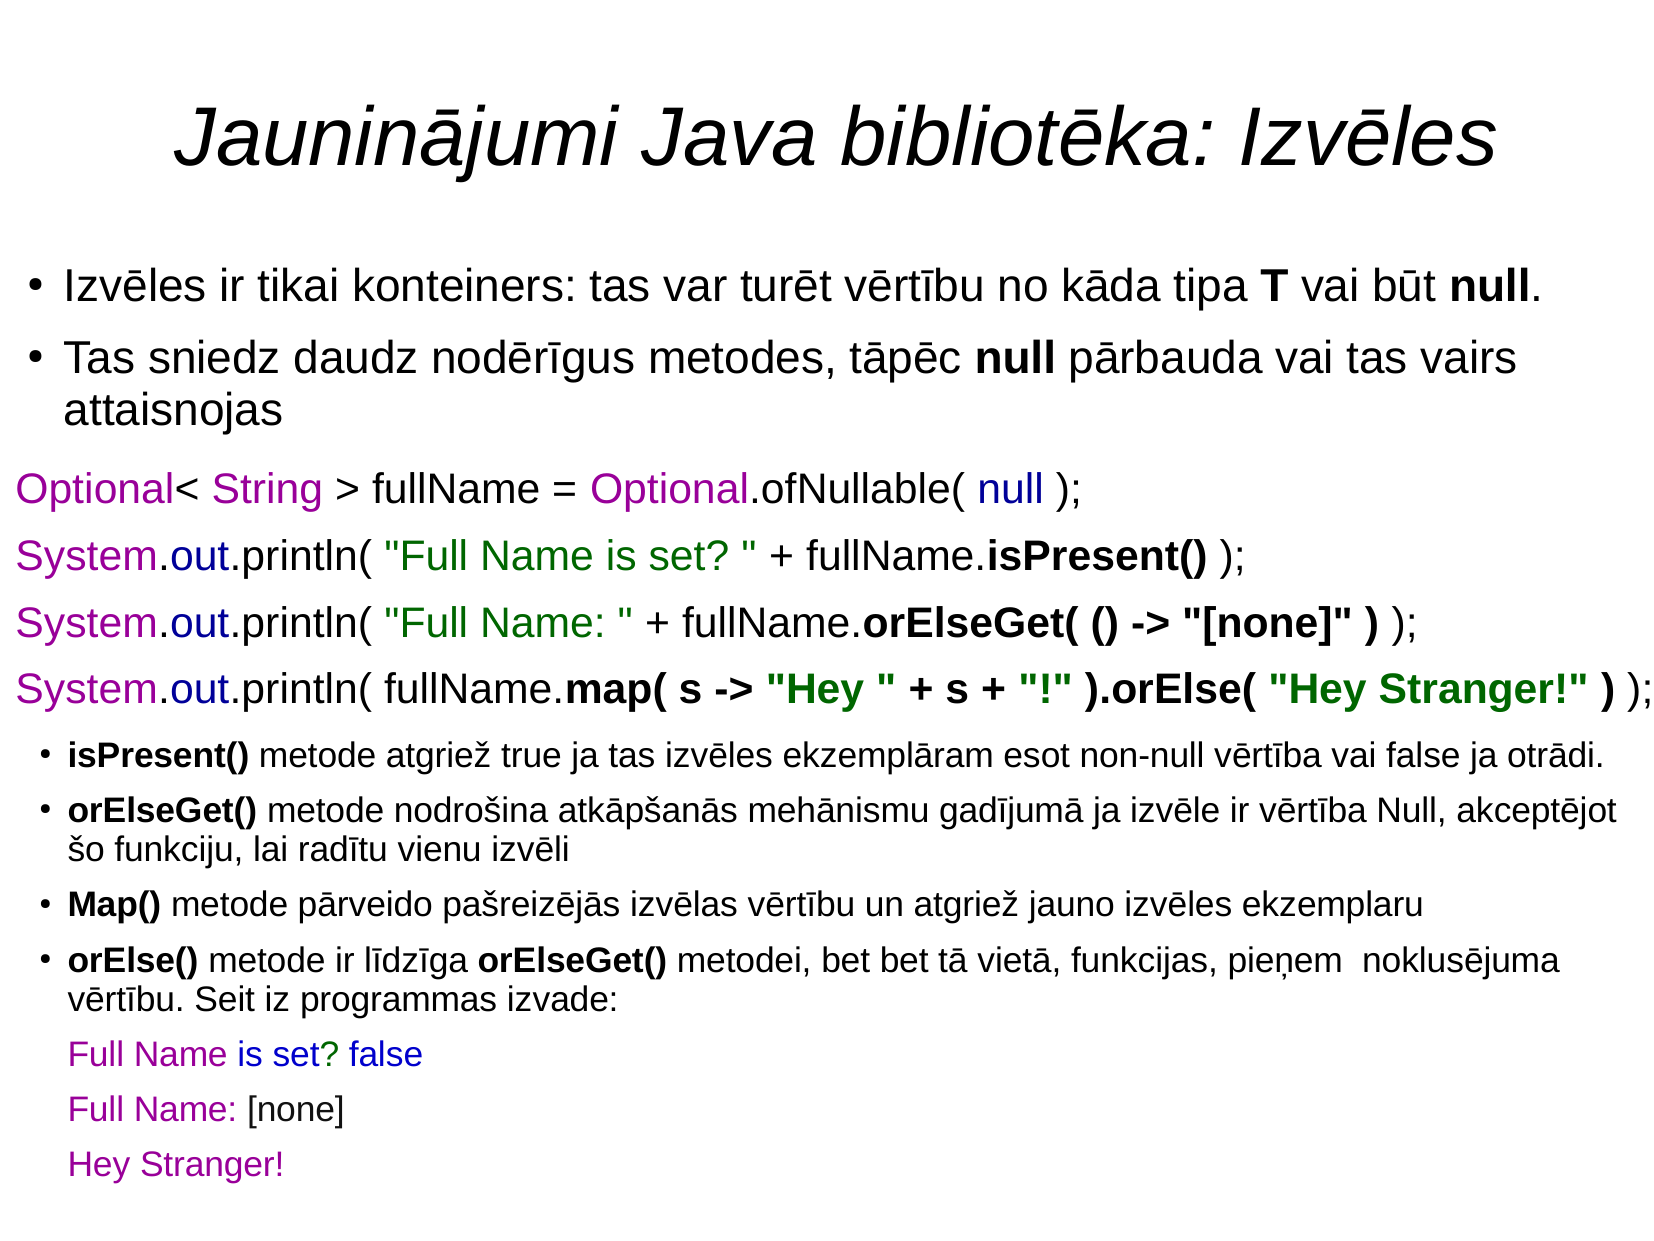

# Jauninājumi Java bibliotēka: Izvēles
Izvēles ir tikai konteiners: tas var turēt vērtību no kāda tipa T vai būt null.
Tas sniedz daudz nodērīgus metodes, tāpēc null pārbauda vai tas vairs attaisnojas
Optional< String > fullName = Optional.ofNullable( null );
System.out.println( "Full Name is set? " + fullName.isPresent() );
System.out.println( "Full Name: " + fullName.orElseGet( () -> "[none]" ) );
System.out.println( fullName.map( s -> "Hey " + s + "!" ).orElse( "Hey Stranger!" ) );
isPresent() metode atgriež true ja tas izvēles ekzemplāram esot non-null vērtība vai false ja otrādi.
orElseGet() metode nodrošina atkāpšanās mehānismu gadījumā ja izvēle ir vērtība Null, akceptējot šo funkciju, lai radītu vienu izvēli
Map() metode pārveido pašreizējās izvēlas vērtību un atgriež jauno izvēles ekzemplaru
orElse() metode ir līdzīga orElseGet() metodei, bet bet tā vietā, funkcijas, pieņem noklusējuma vērtību. Seit iz programmas izvade:
Full Name is set? false
Full Name: [none]
Hey Stranger!